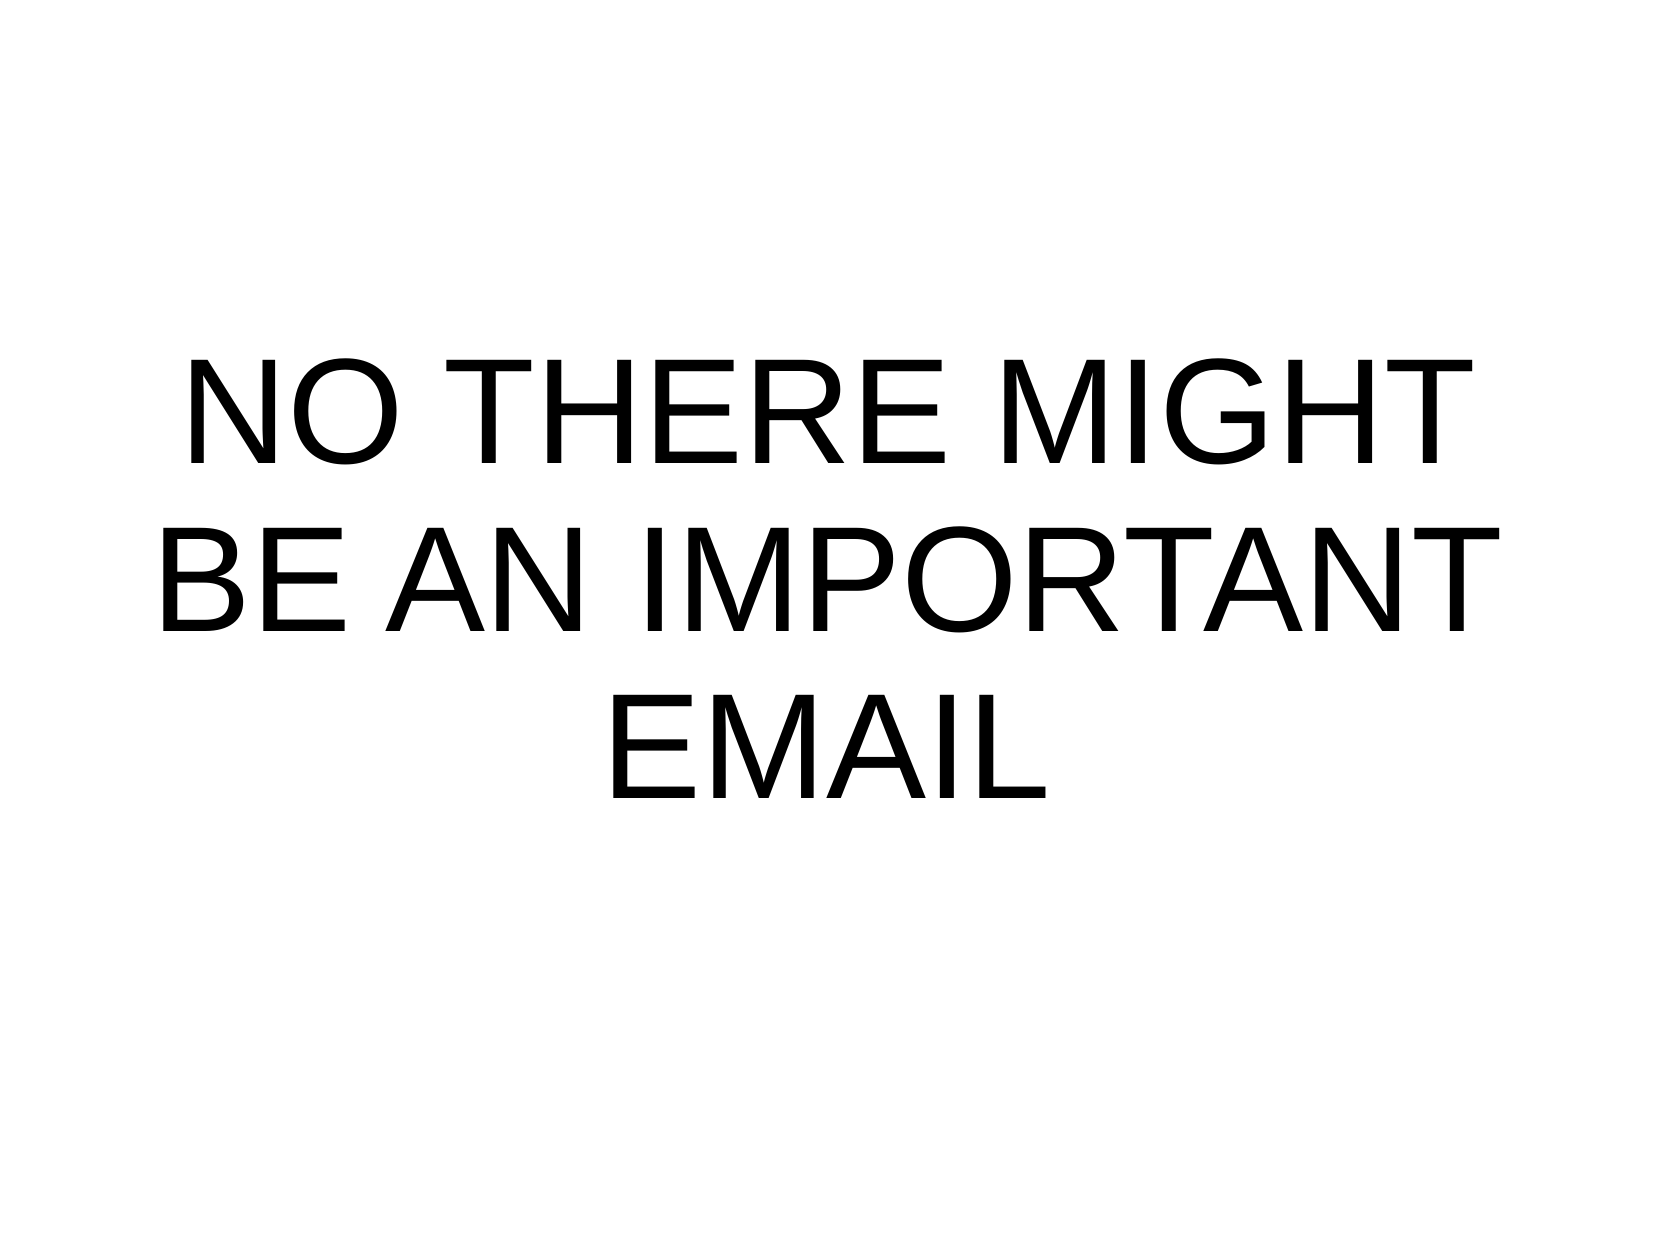

# NO THERE MIGHT BE AN IMPORTANT EMAIL